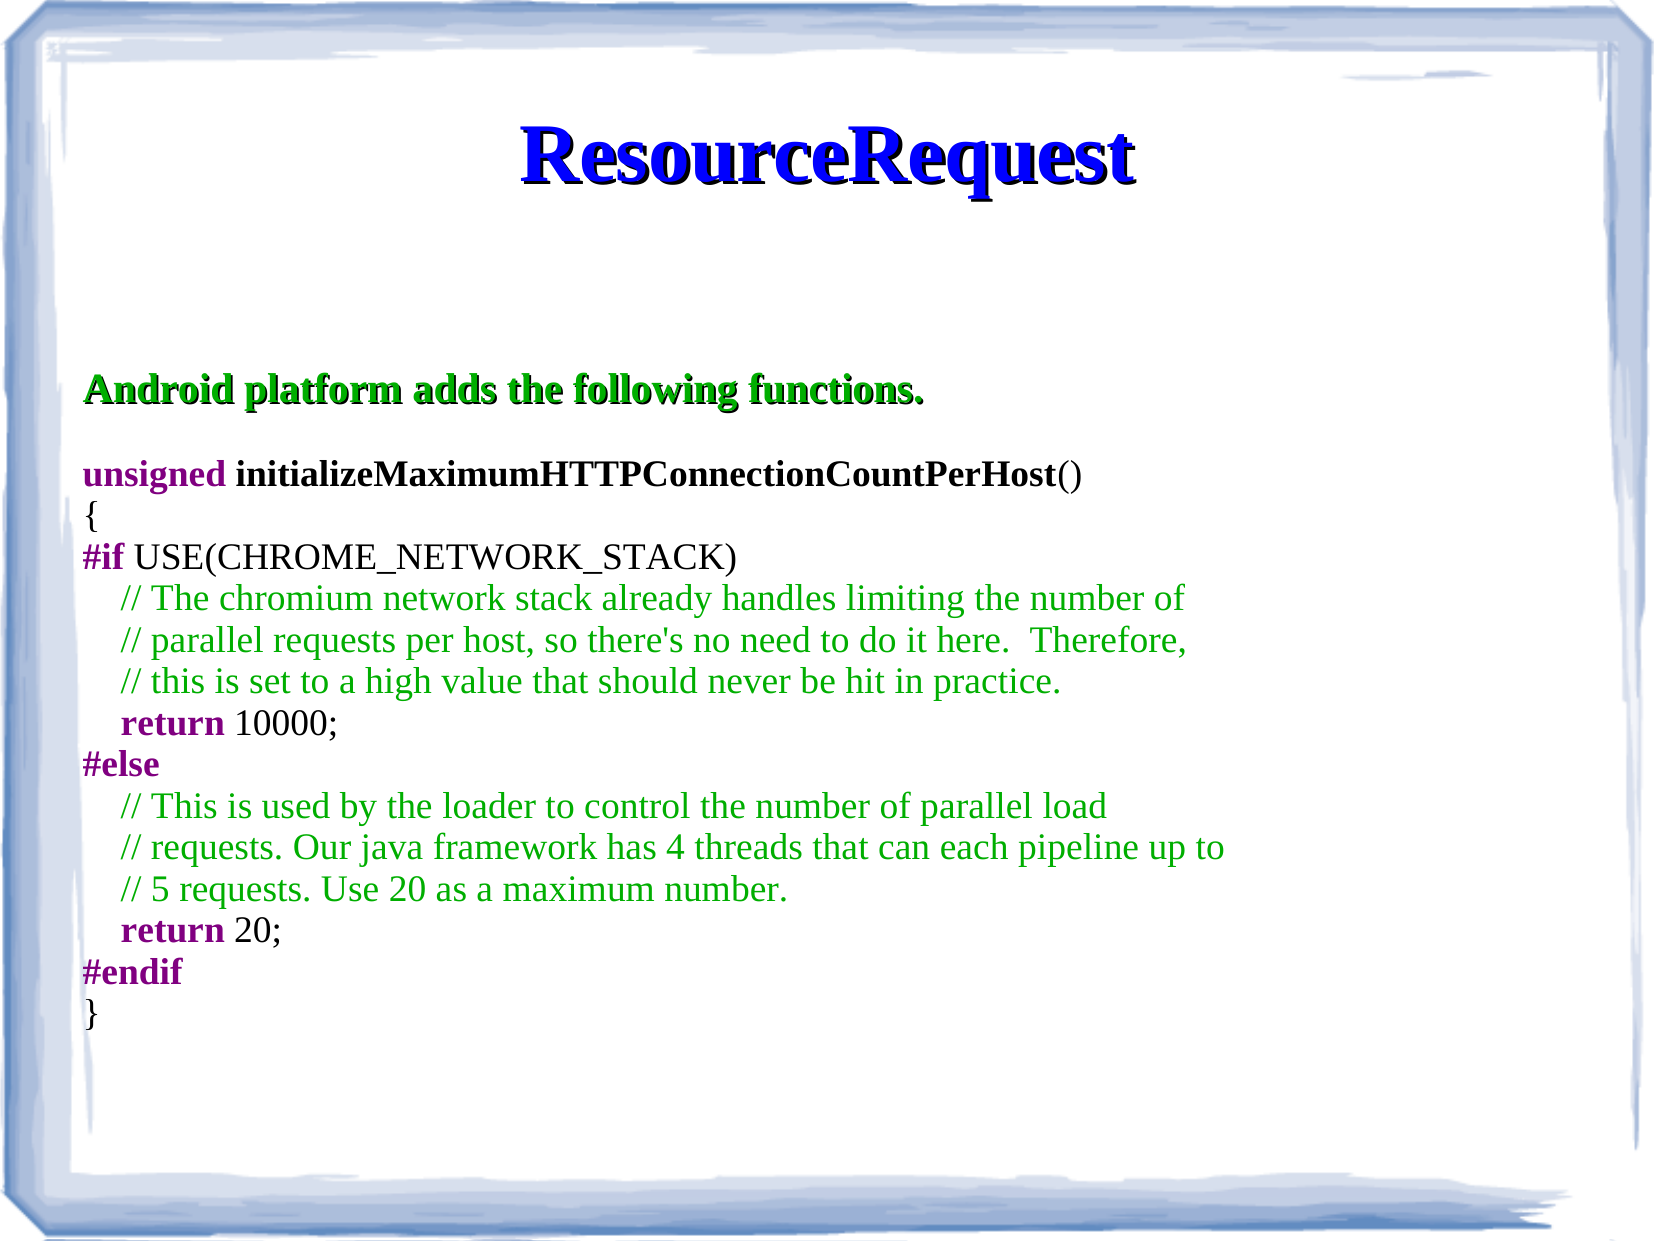

ResourceRequest
# Android platform adds the following functions.
unsigned initializeMaximumHTTPConnectionCountPerHost()
{
#if USE(CHROME_NETWORK_STACK)
 // The chromium network stack already handles limiting the number of
 // parallel requests per host, so there's no need to do it here. Therefore,
 // this is set to a high value that should never be hit in practice.
 return 10000;
#else
 // This is used by the loader to control the number of parallel load
 // requests. Our java framework has 4 threads that can each pipeline up to
 // 5 requests. Use 20 as a maximum number.
 return 20;
#endif
}